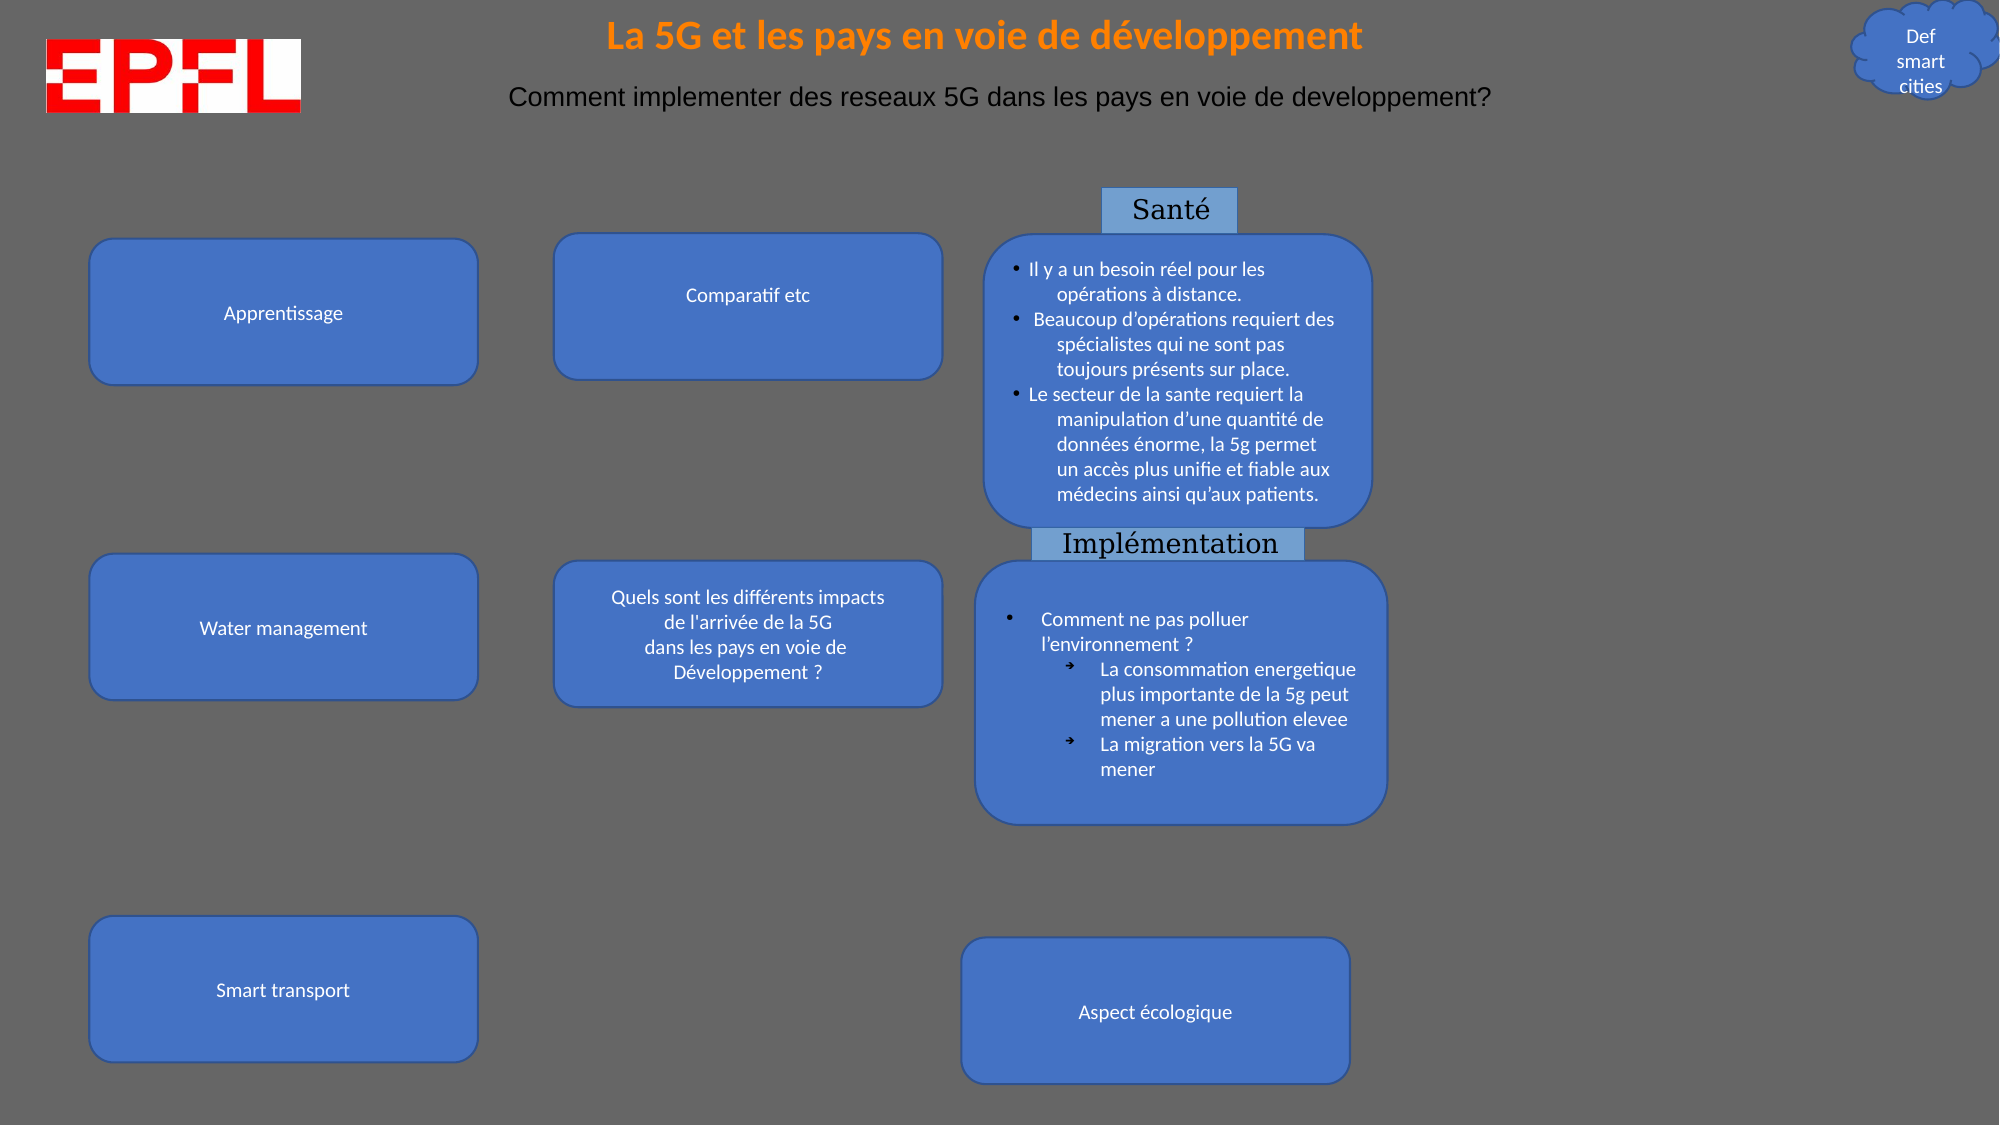

La 5G et les pays en voie de développement
Def smart cities
Comment implementer des reseaux 5G dans les pays en voie de developpement?
Santé
Comparatif etc
Il y a un besoin réel pour les opérations à distance.
 Beaucoup d’opérations requiert des spécialistes qui ne sont pas toujours présents sur place.
Le secteur de la sante requiert la manipulation d’une quantité de données énorme, la 5g permet un accès plus unifie et fiable aux médecins ainsi qu’aux patients.
Apprentissage
Implémentation
Water management
Quels sont les différents impacts
de l'arrivée de la 5G
dans les pays en voie de
Développement ?
Comment ne pas polluer l’environnement ?
La consommation energetique plus importante de la 5g peut mener a une pollution elevee
La migration vers la 5G va mener
Smart transport
Aspect écologique